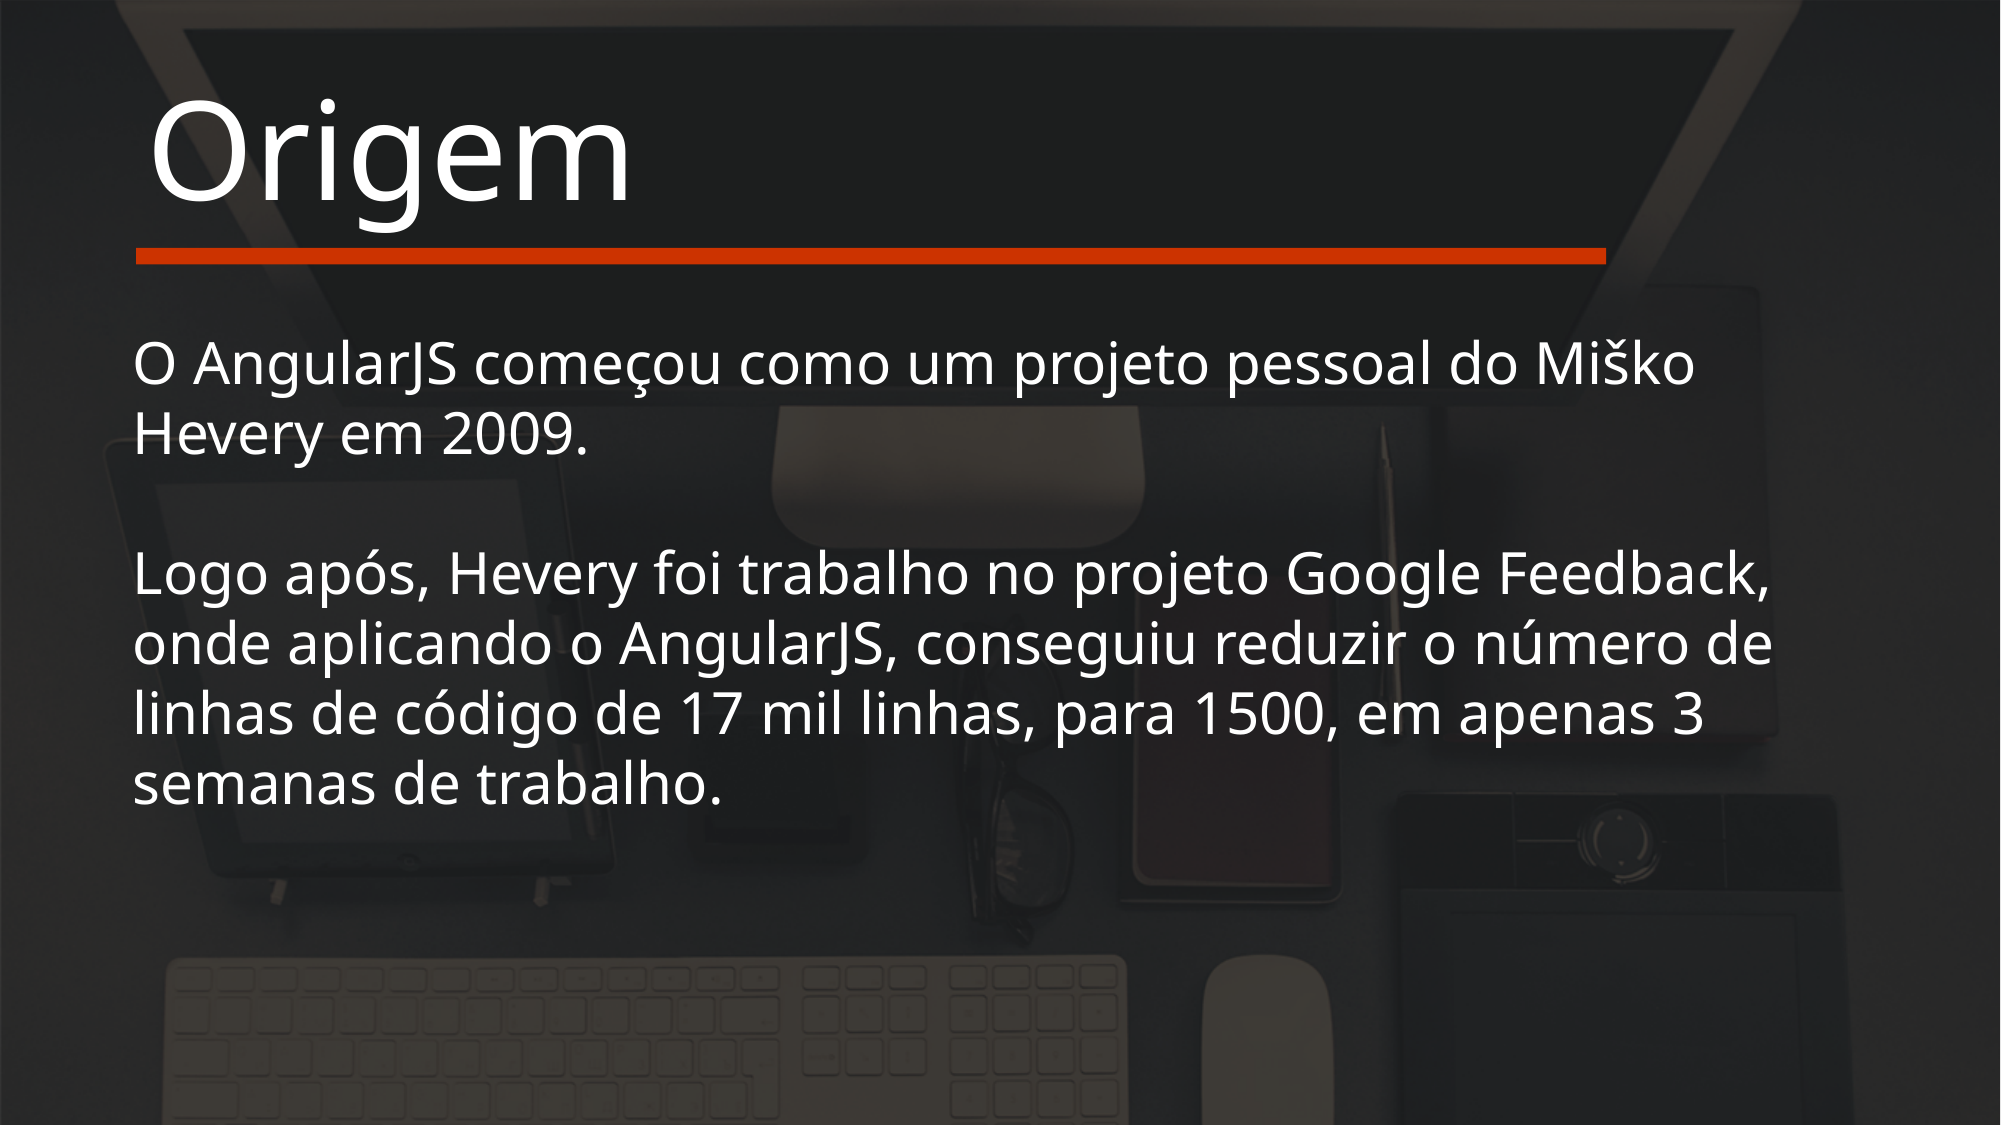

Origem
O AngularJS começou como um projeto pessoal do Miško Hevery em 2009.
Logo após, Hevery foi trabalho no projeto Google Feedback, onde aplicando o AngularJS, conseguiu reduzir o número de linhas de código de 17 mil linhas, para 1500, em apenas 3 semanas de trabalho.